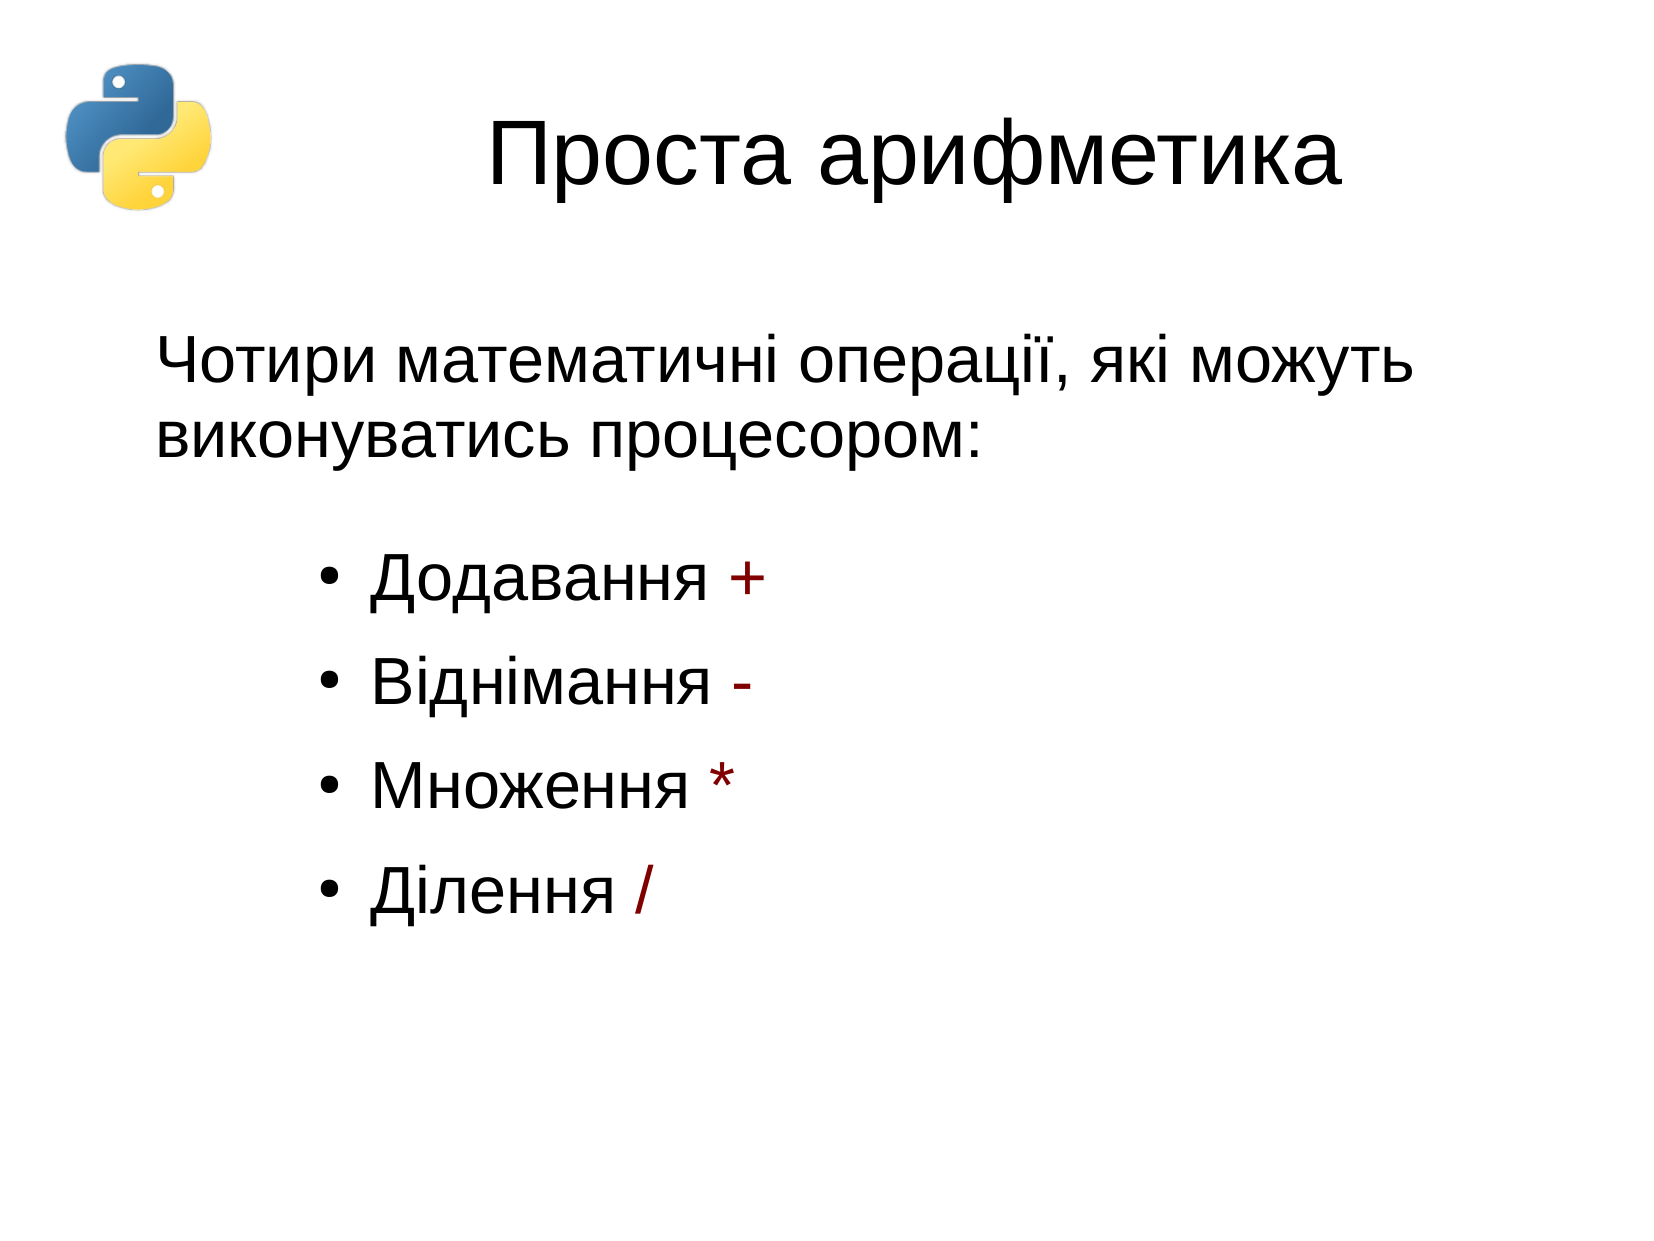

# Проста арифметика
Чотири математичні операції, які можуть виконуватись процесором:
Додавання +
Віднімання -
Множення *
Ділення /